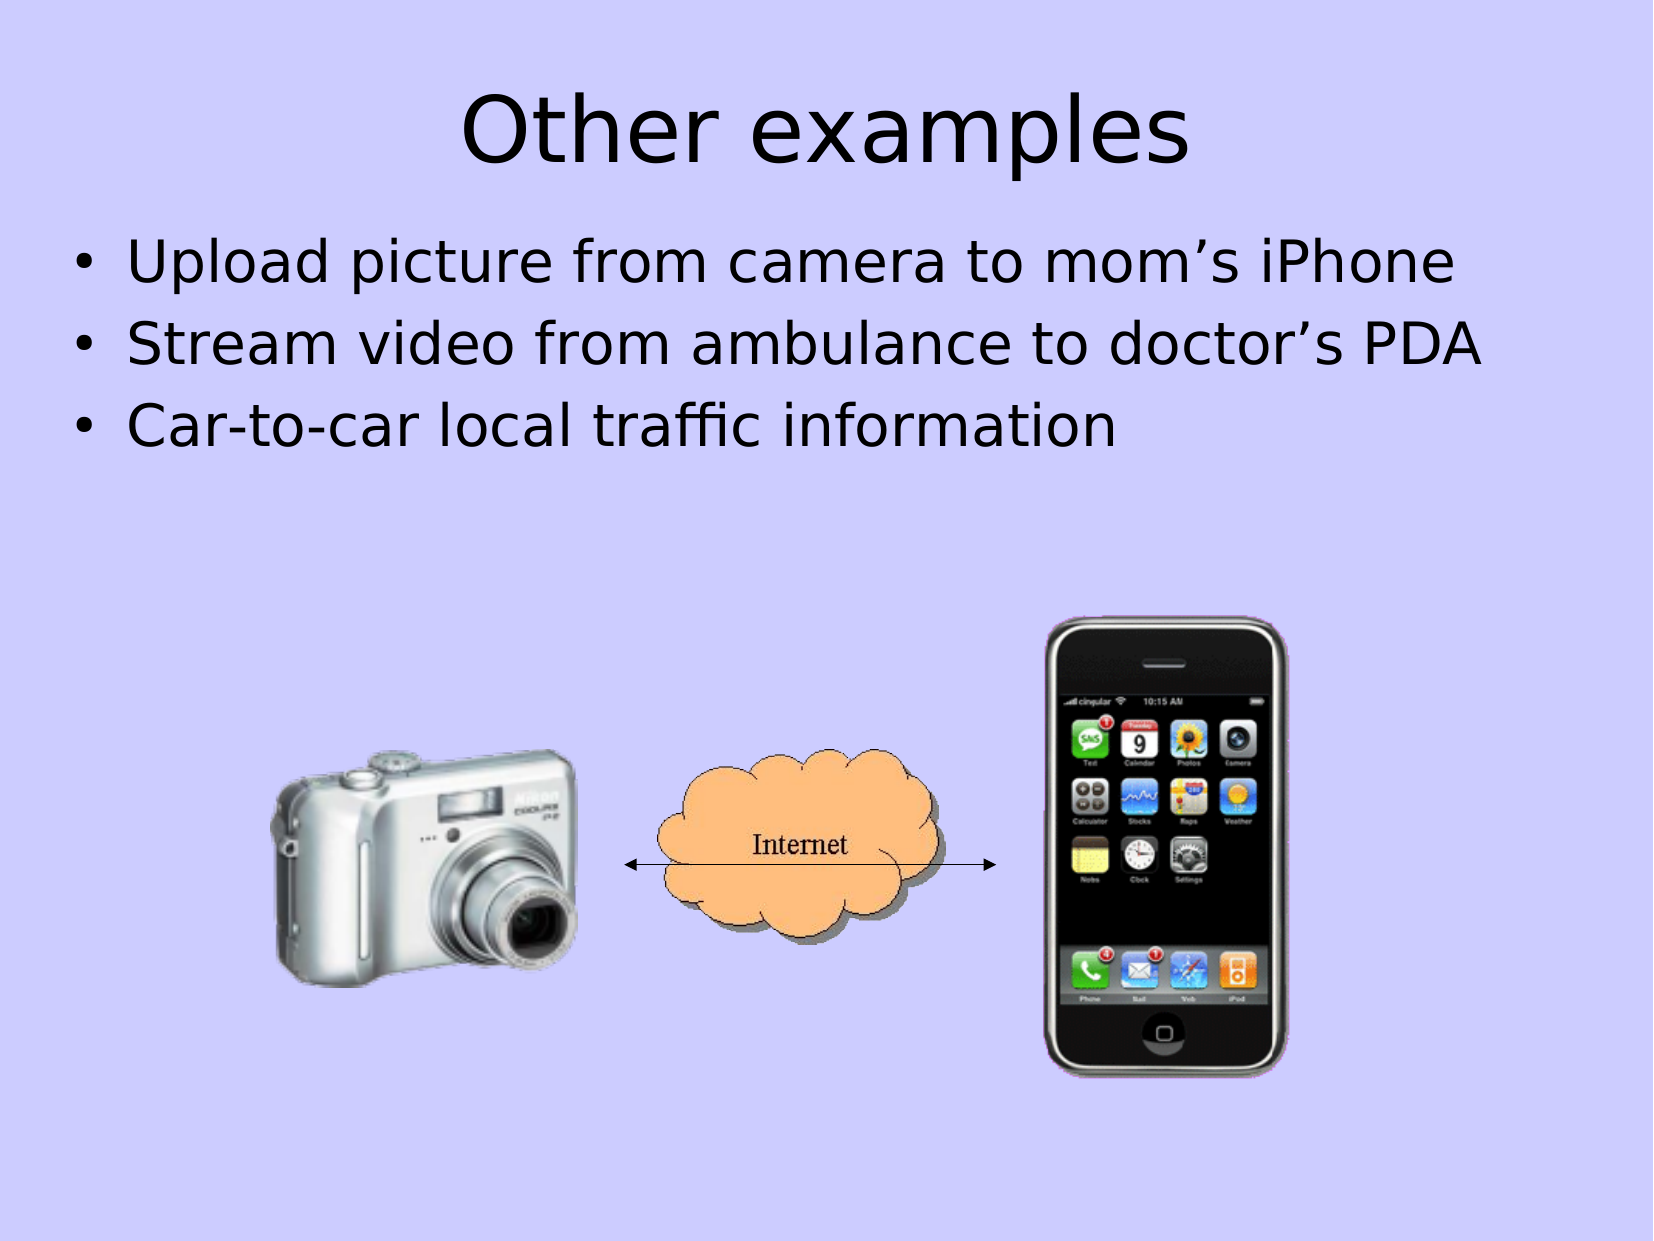

# Other examples
Upload picture from camera to mom’s iPhone
Stream video from ambulance to doctor’s PDA
Car-to-car local traffic information